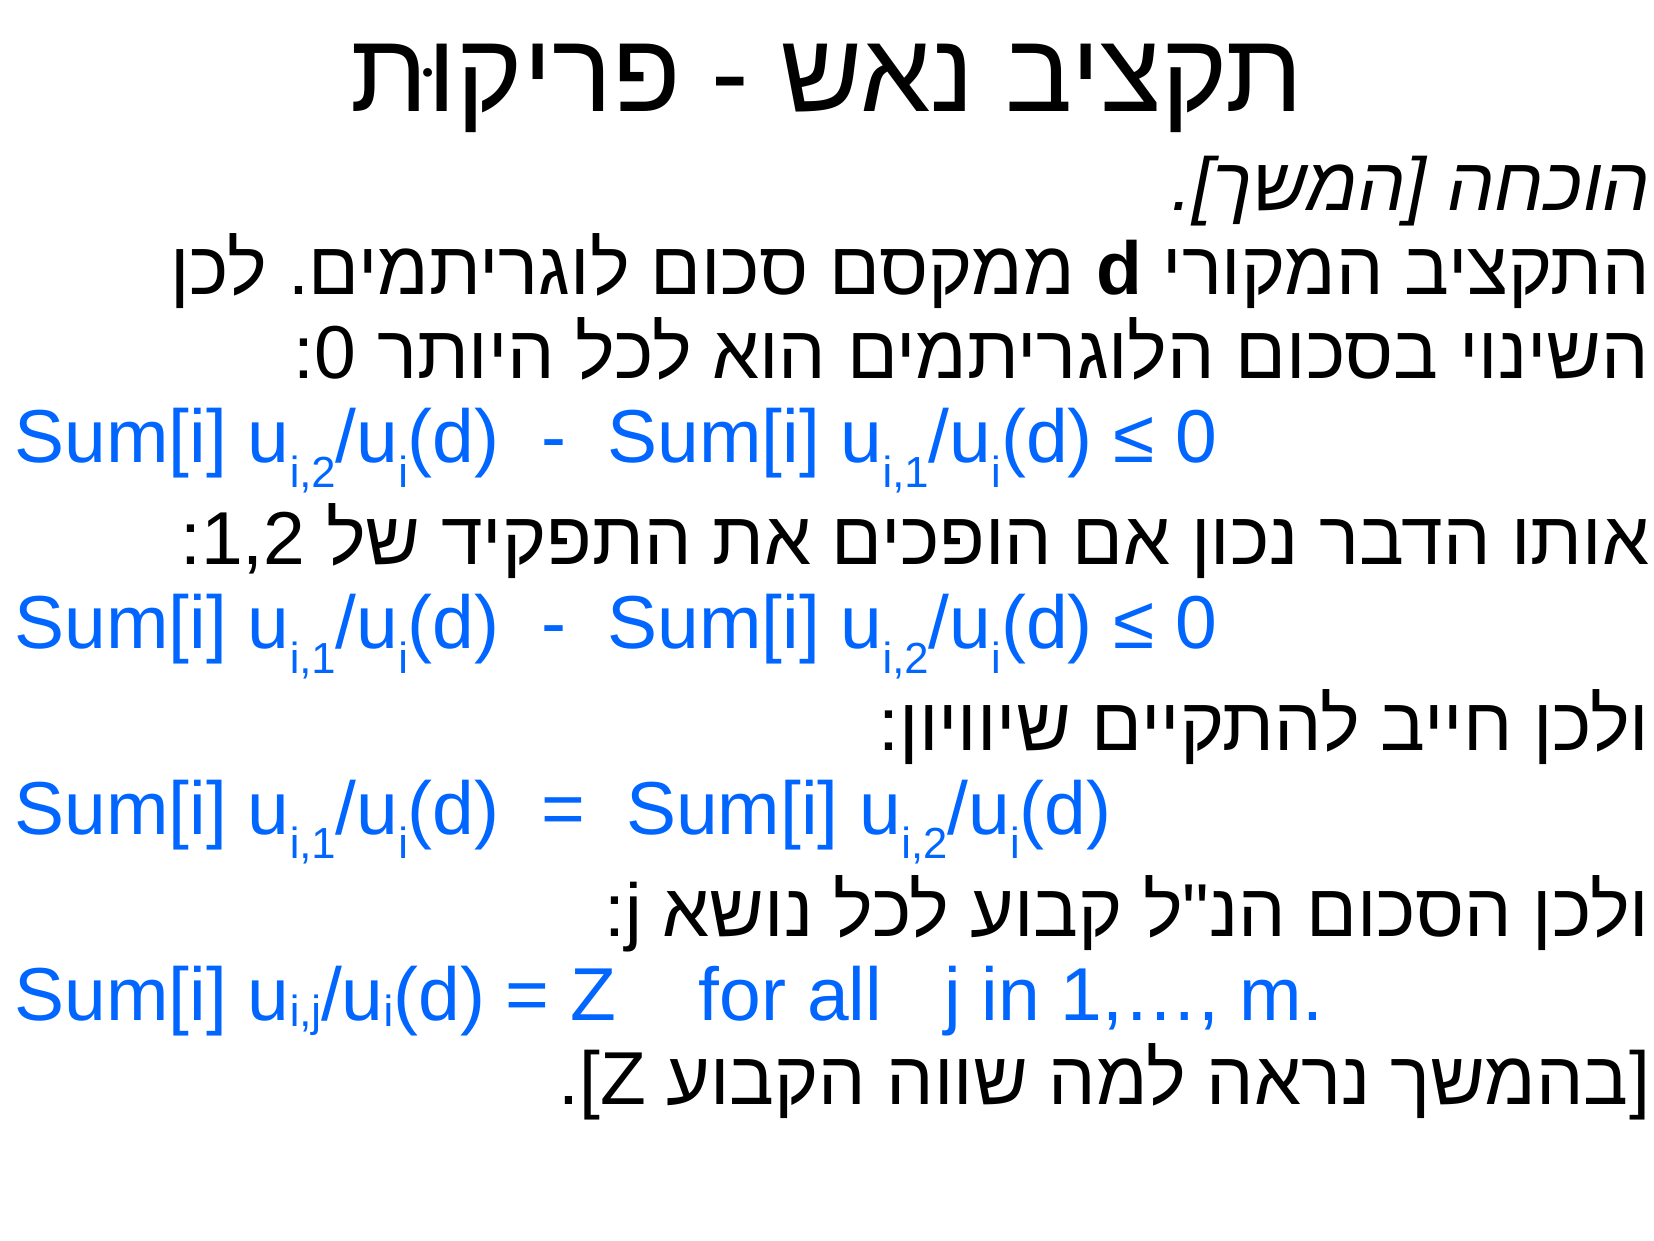

# תקציב נאש - פריקוּת
הוכחה [המשך].
התקציב המקורי d ממקסם סכום לוגריתמים. לכן השינוי בסכום הלוגריתמים הוא לכל היותר 0:
Sum[i] ui,2/ui(d) - Sum[i] ui,1/ui(d) ≤ 0
אותו הדבר נכון אם הופכים את התפקיד של 1,2:
Sum[i] ui,1/ui(d) - Sum[i] ui,2/ui(d) ≤ 0
ולכן חייב להתקיים שיוויון:
Sum[i] ui,1/ui(d) = Sum[i] ui,2/ui(d)
ולכן הסכום הנ"ל קבוע לכל נושא j:
Sum[i] ui,j/ui(d) = Z for all j in 1,…, m.
[בהמשך נראה למה שווה הקבוע Z].